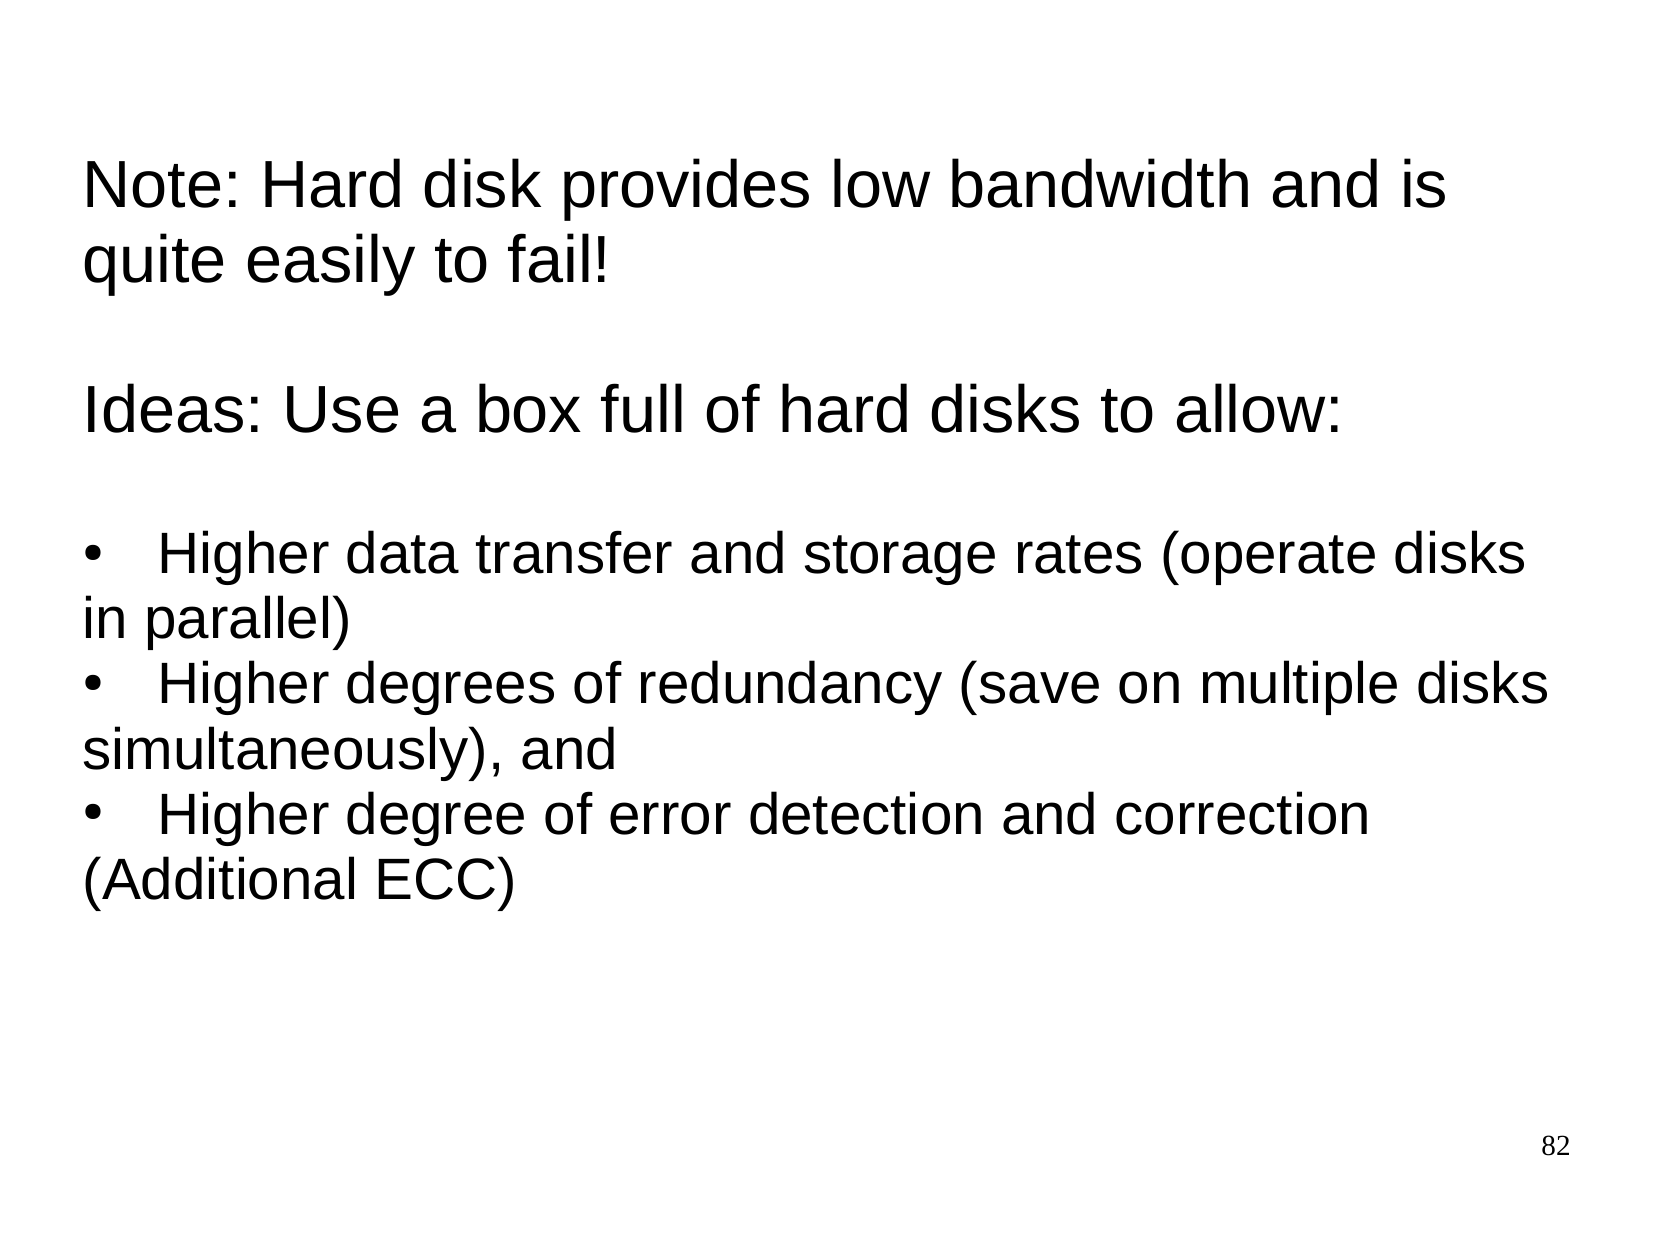

# Note: Hard disk provides low bandwidth and is quite easily to fail!
Ideas: Use a box full of hard disks to allow:
 	Higher data transfer and storage rates (operate disks in parallel)
 	Higher degrees of redundancy (save on multiple disks simultaneously), and
 	Higher degree of error detection and correction (Additional ECC)
82